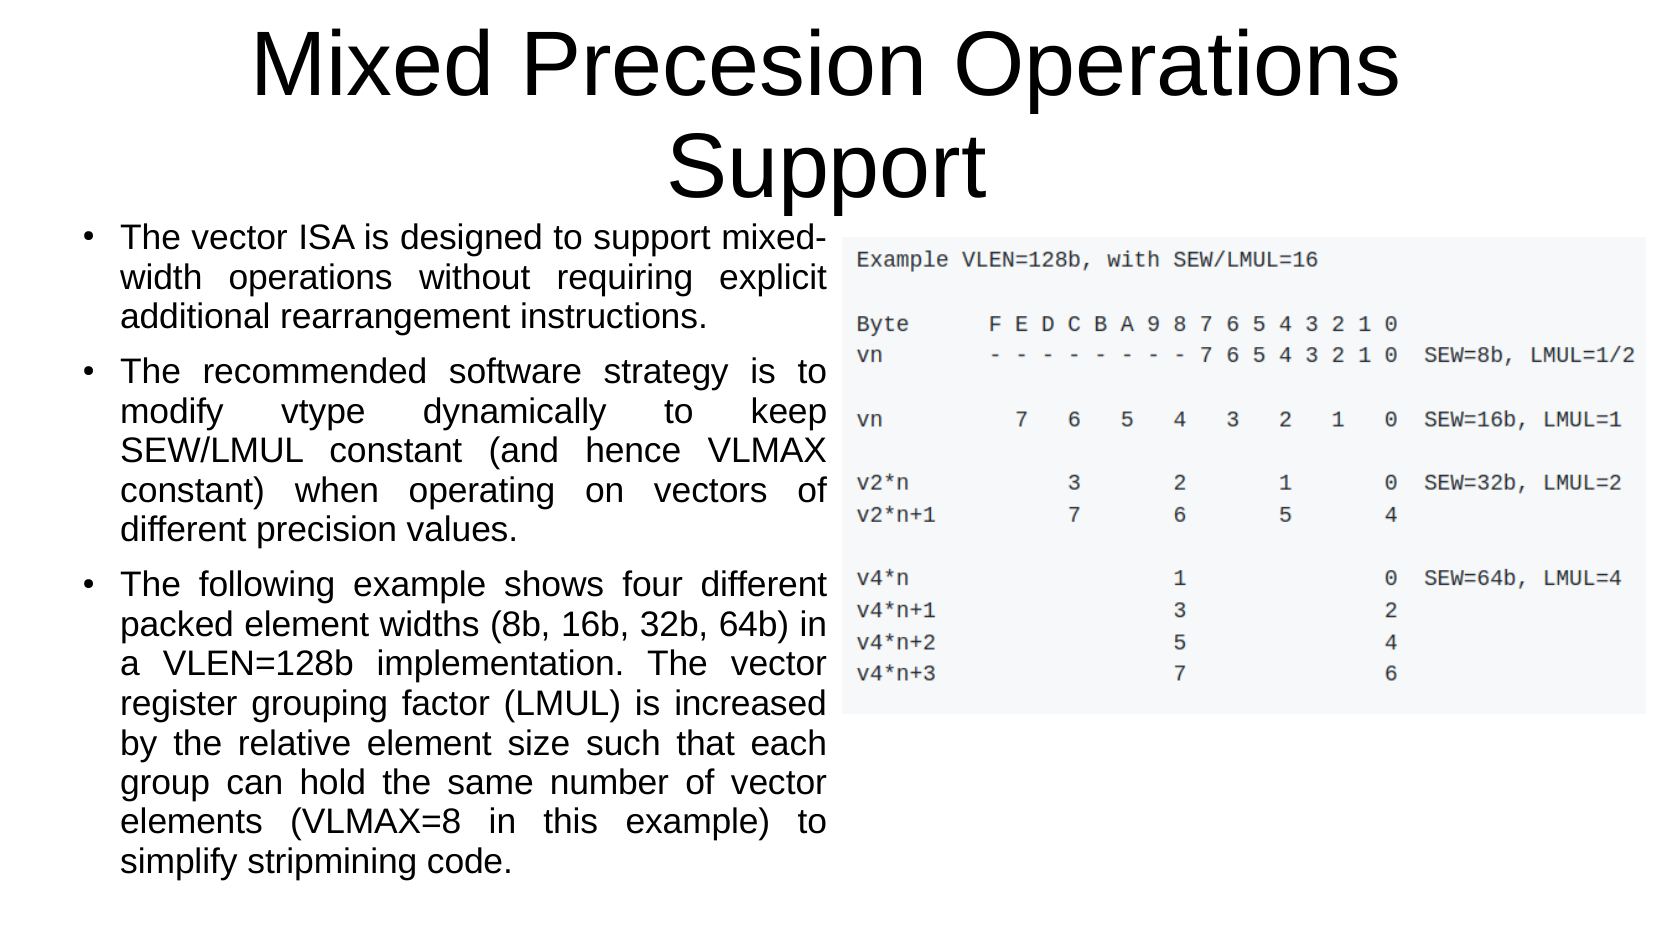

# Mixed Precesion Operations Support
The vector ISA is designed to support mixed-width operations without requiring explicit additional rearrangement instructions.
The recommended software strategy is to modify vtype dynamically to keep SEW/LMUL constant (and hence VLMAX constant) when operating on vectors of different precision values.
The following example shows four different packed element widths (8b, 16b, 32b, 64b) in a VLEN=128b implementation. The vector register grouping factor (LMUL) is increased by the relative element size such that each group can hold the same number of vector elements (VLMAX=8 in this example) to simplify stripmining code.